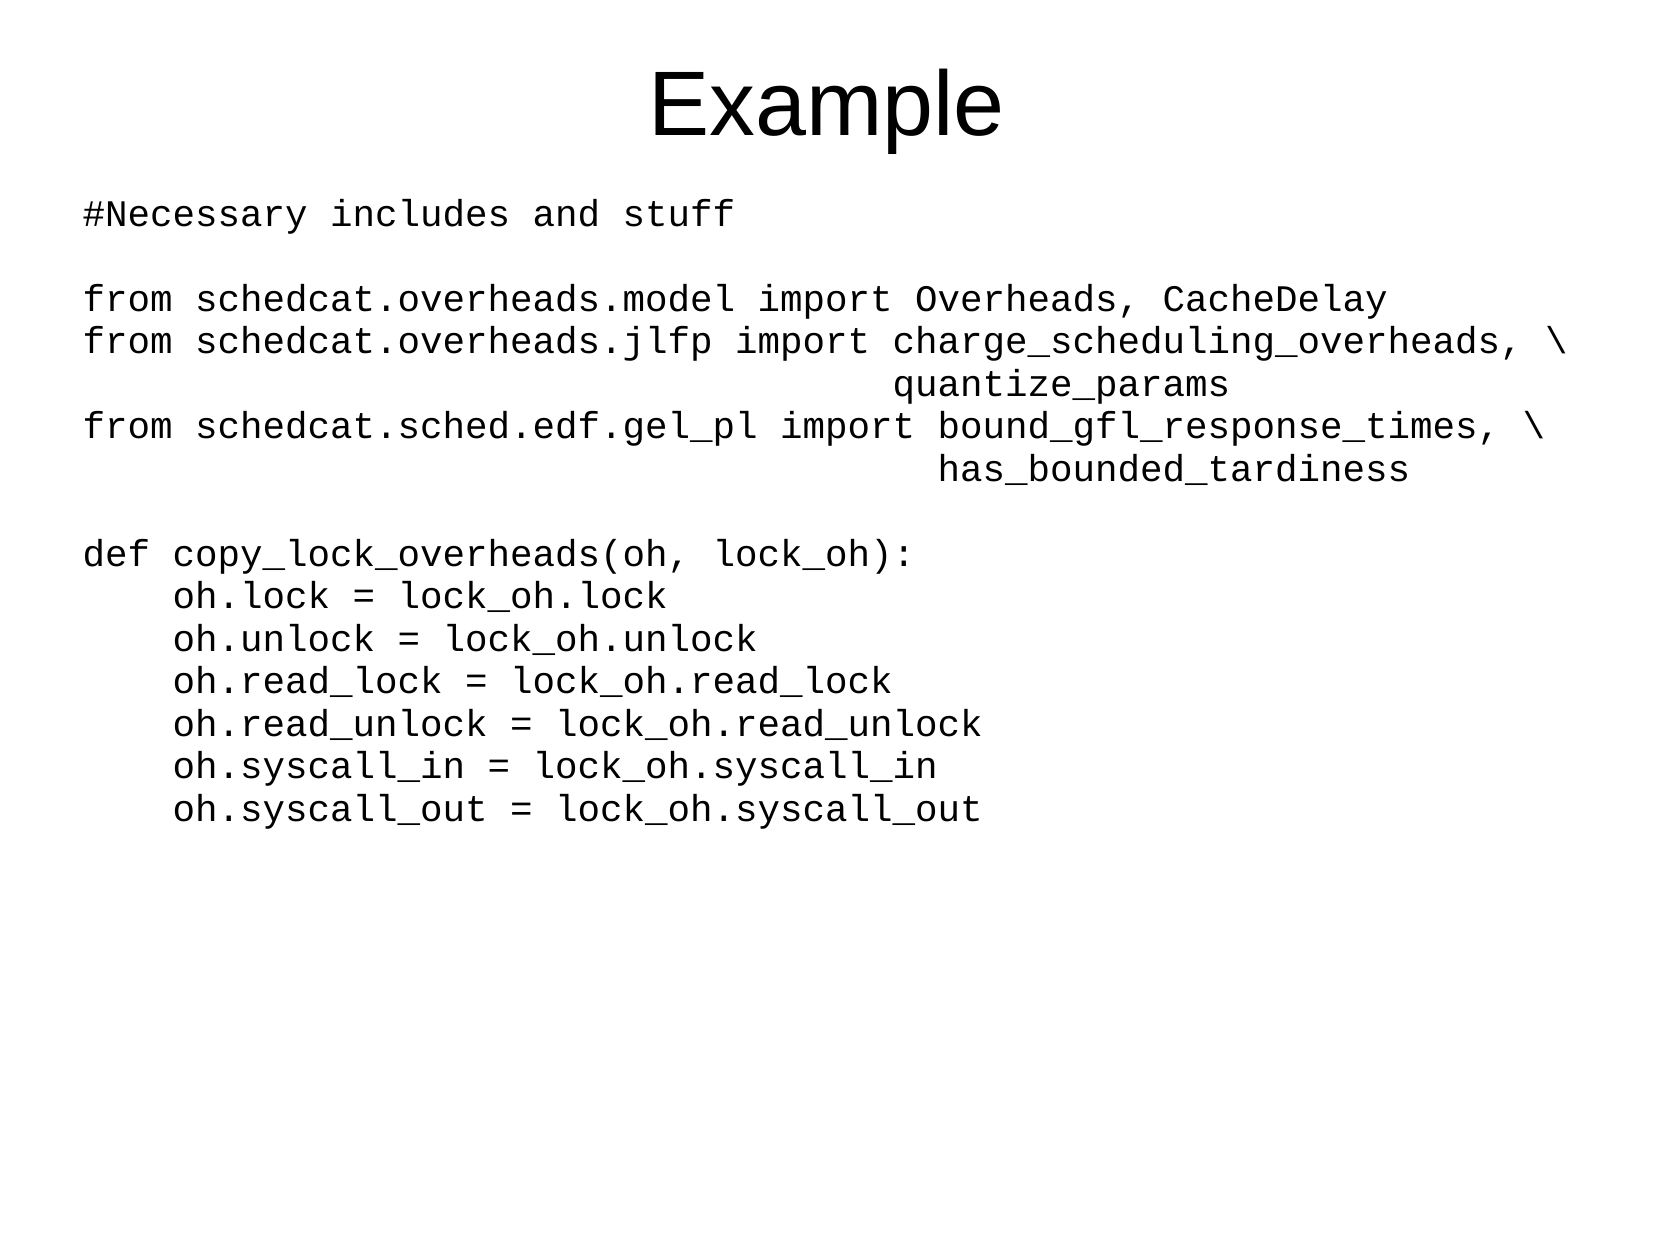

# Example
#Necessary includes and stuff
from schedcat.overheads.model import Overheads, CacheDelay
from schedcat.overheads.jlfp import charge_scheduling_overheads, \
 quantize_params
from schedcat.sched.edf.gel_pl import bound_gfl_response_times, \
 has_bounded_tardiness
def copy_lock_overheads(oh, lock_oh):
 oh.lock = lock_oh.lock
 oh.unlock = lock_oh.unlock
 oh.read_lock = lock_oh.read_lock
 oh.read_unlock = lock_oh.read_unlock
 oh.syscall_in = lock_oh.syscall_in
 oh.syscall_out = lock_oh.syscall_out